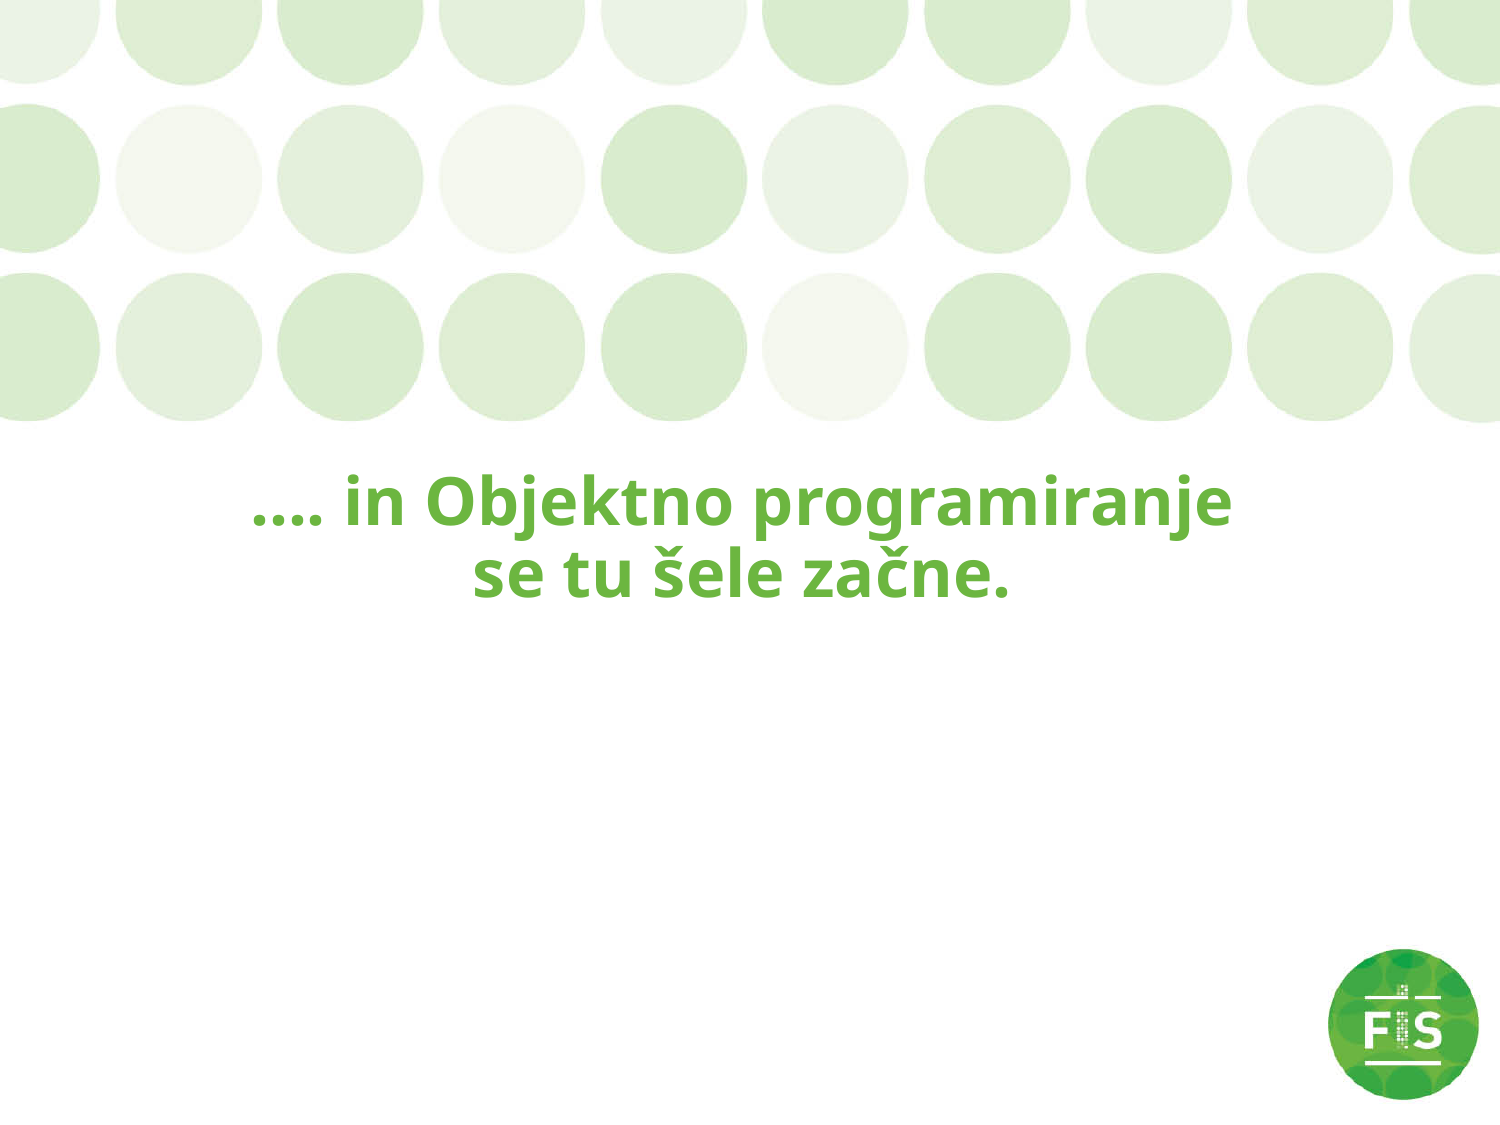

# …. in Objektno programiranje se tu šele začne.